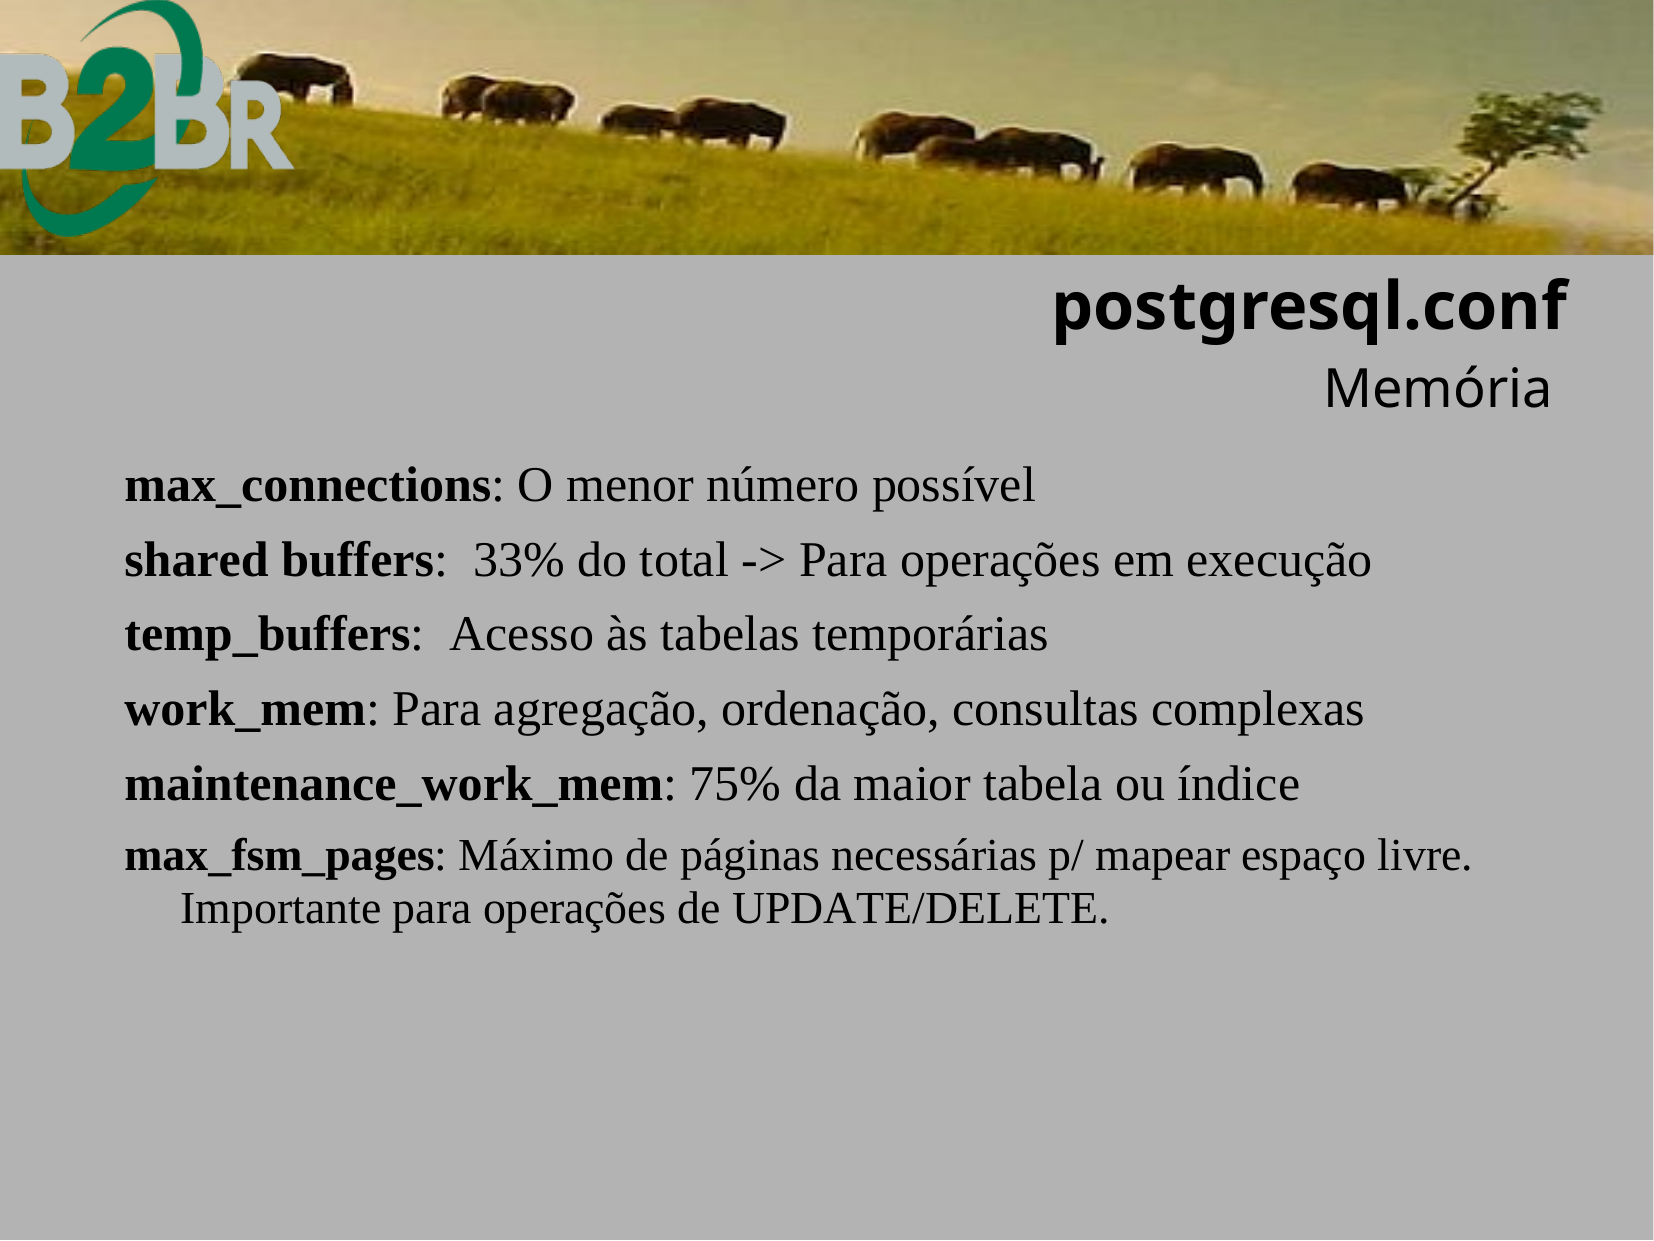

postgresql.conf
Memória
# max_connections: O menor número possível
shared buffers: 33% do total -> Para operações em execução
temp_buffers: Acesso às tabelas temporárias
work_mem: Para agregação, ordenação, consultas complexas
maintenance_work_mem: 75% da maior tabela ou índice
max_fsm_pages: Máximo de páginas necessárias p/ mapear espaço livre. Importante para operações de UPDATE/DELETE.